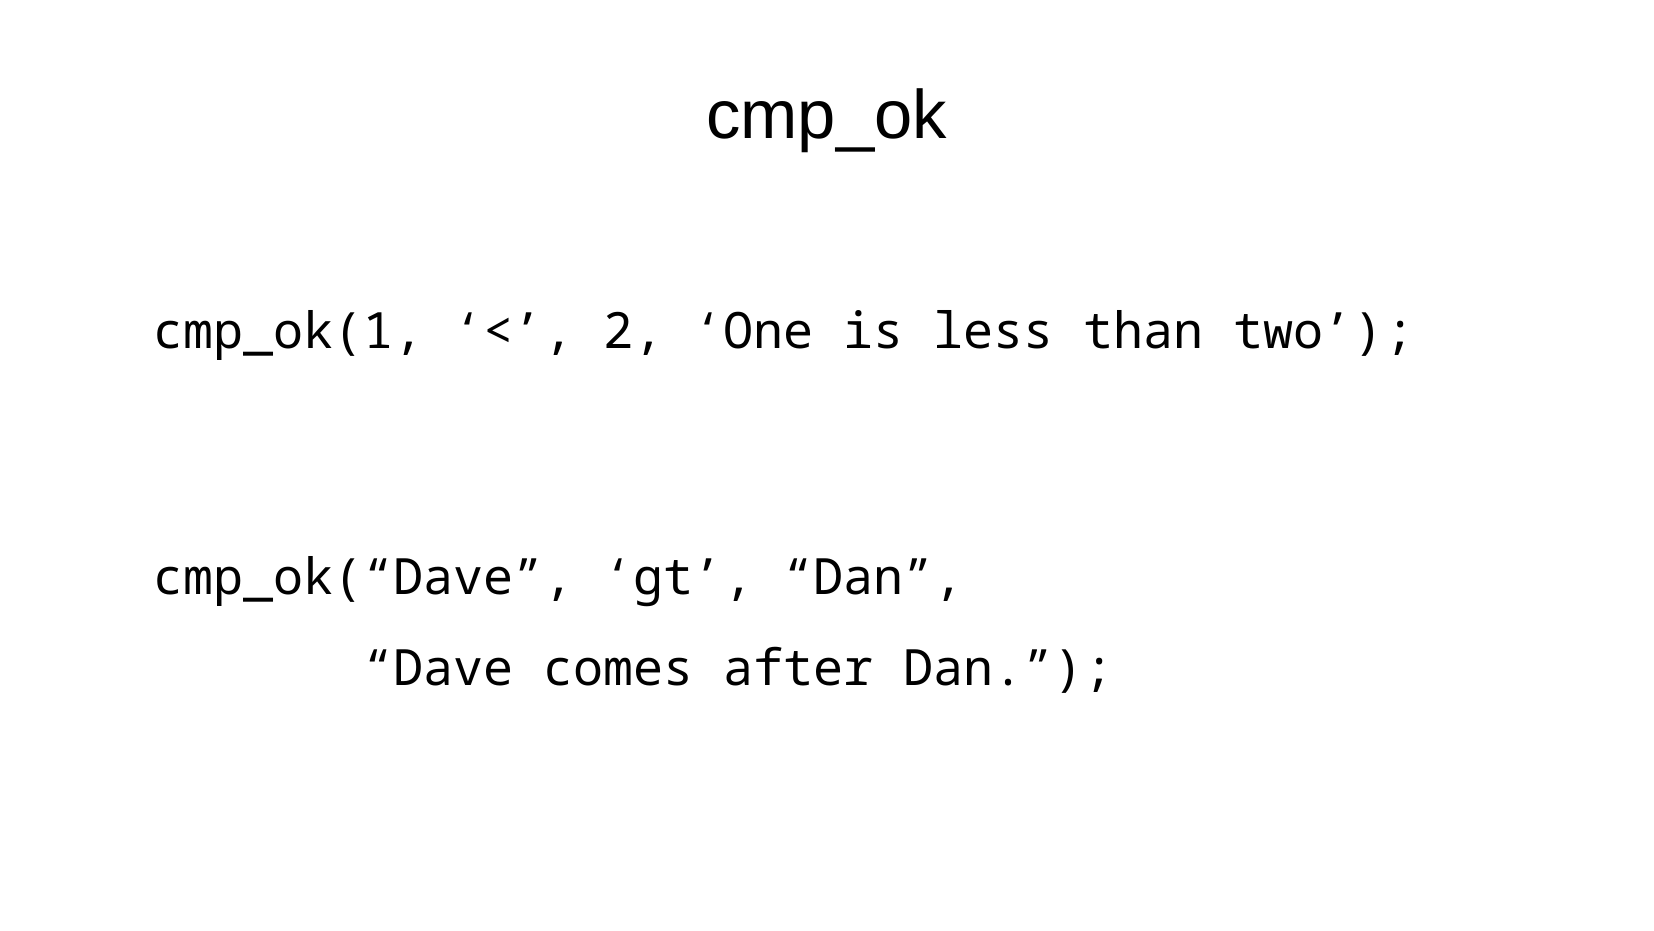

# cmp_ok
cmp_ok(1, ‘<’, 2, ‘One is less than two’);
cmp_ok(“Dave”, ‘gt’, “Dan”,
 “Dave comes after Dan.”);